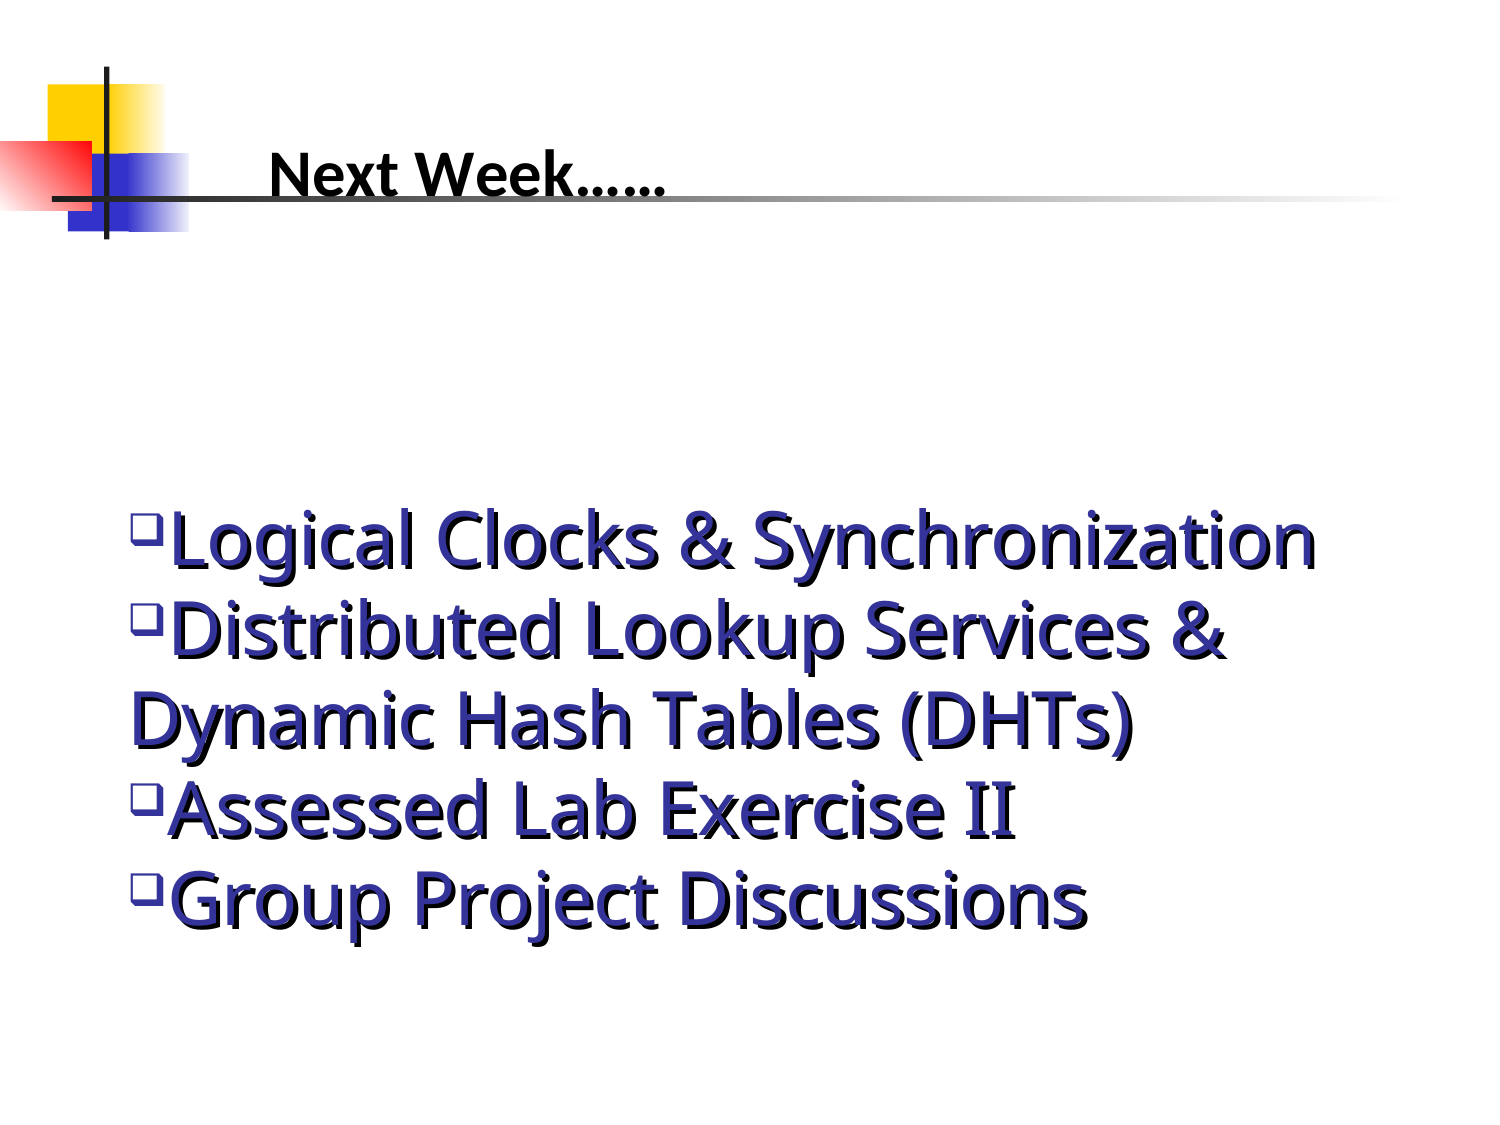

Next Week……
Logical Clocks & Synchronization
Distributed Lookup Services & Dynamic Hash Tables (DHTs)
Assessed Lab Exercise II
Group Project Discussions